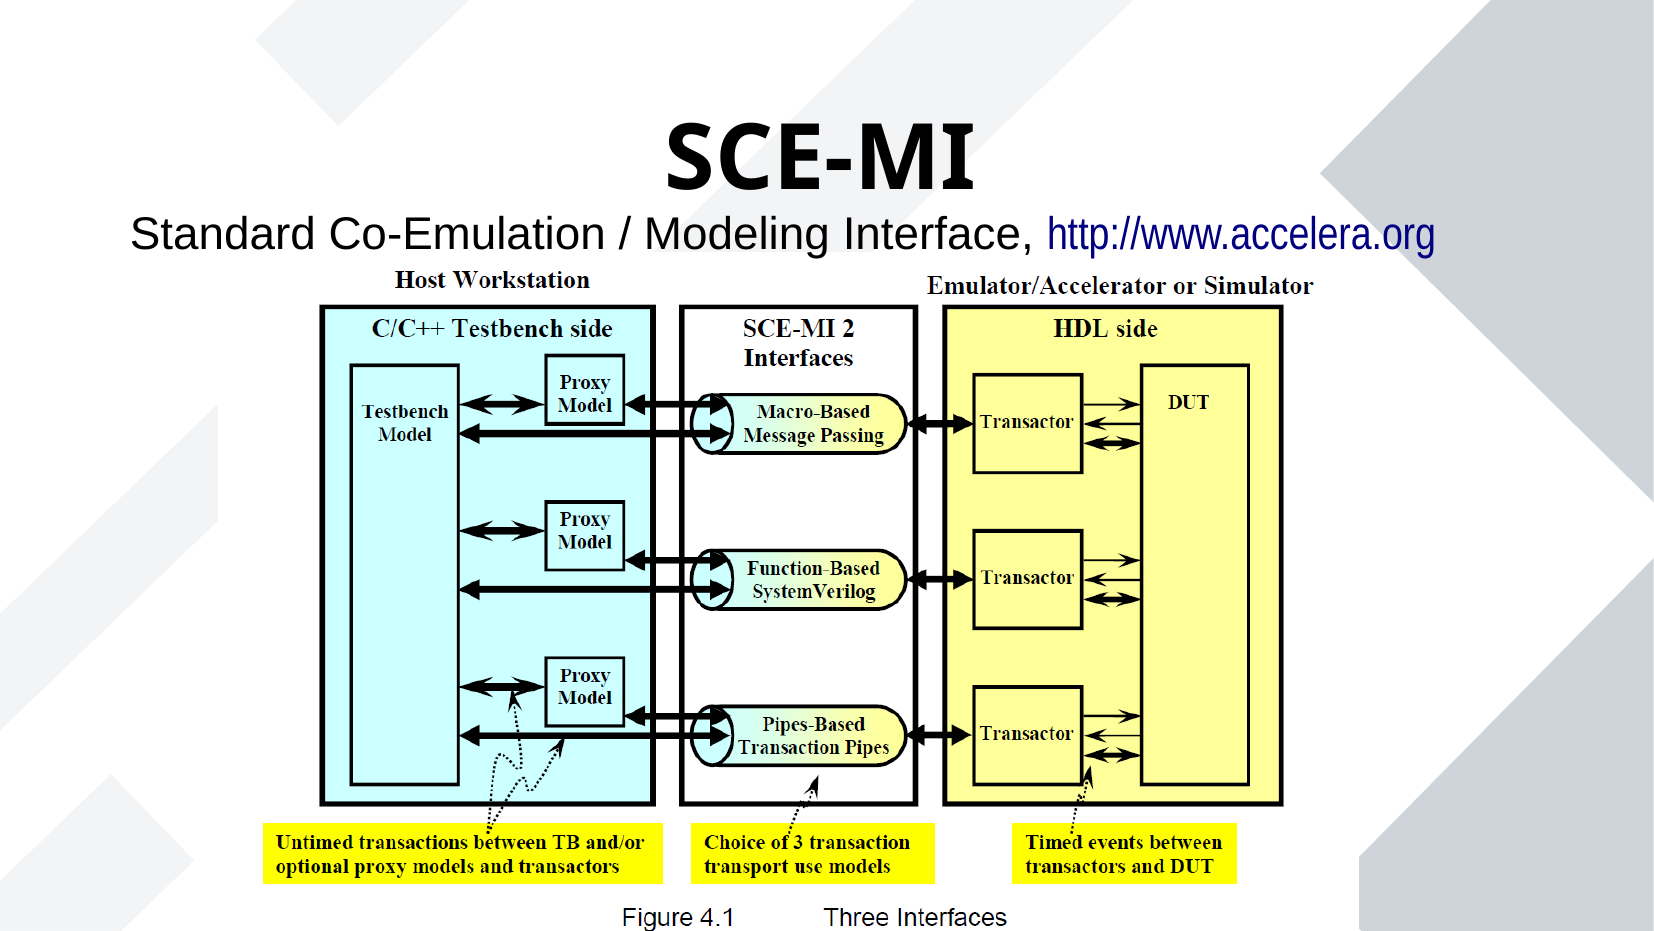

# SCE-MI
Standard Co-Emulation / Modeling Interface, http://www.accelera.org